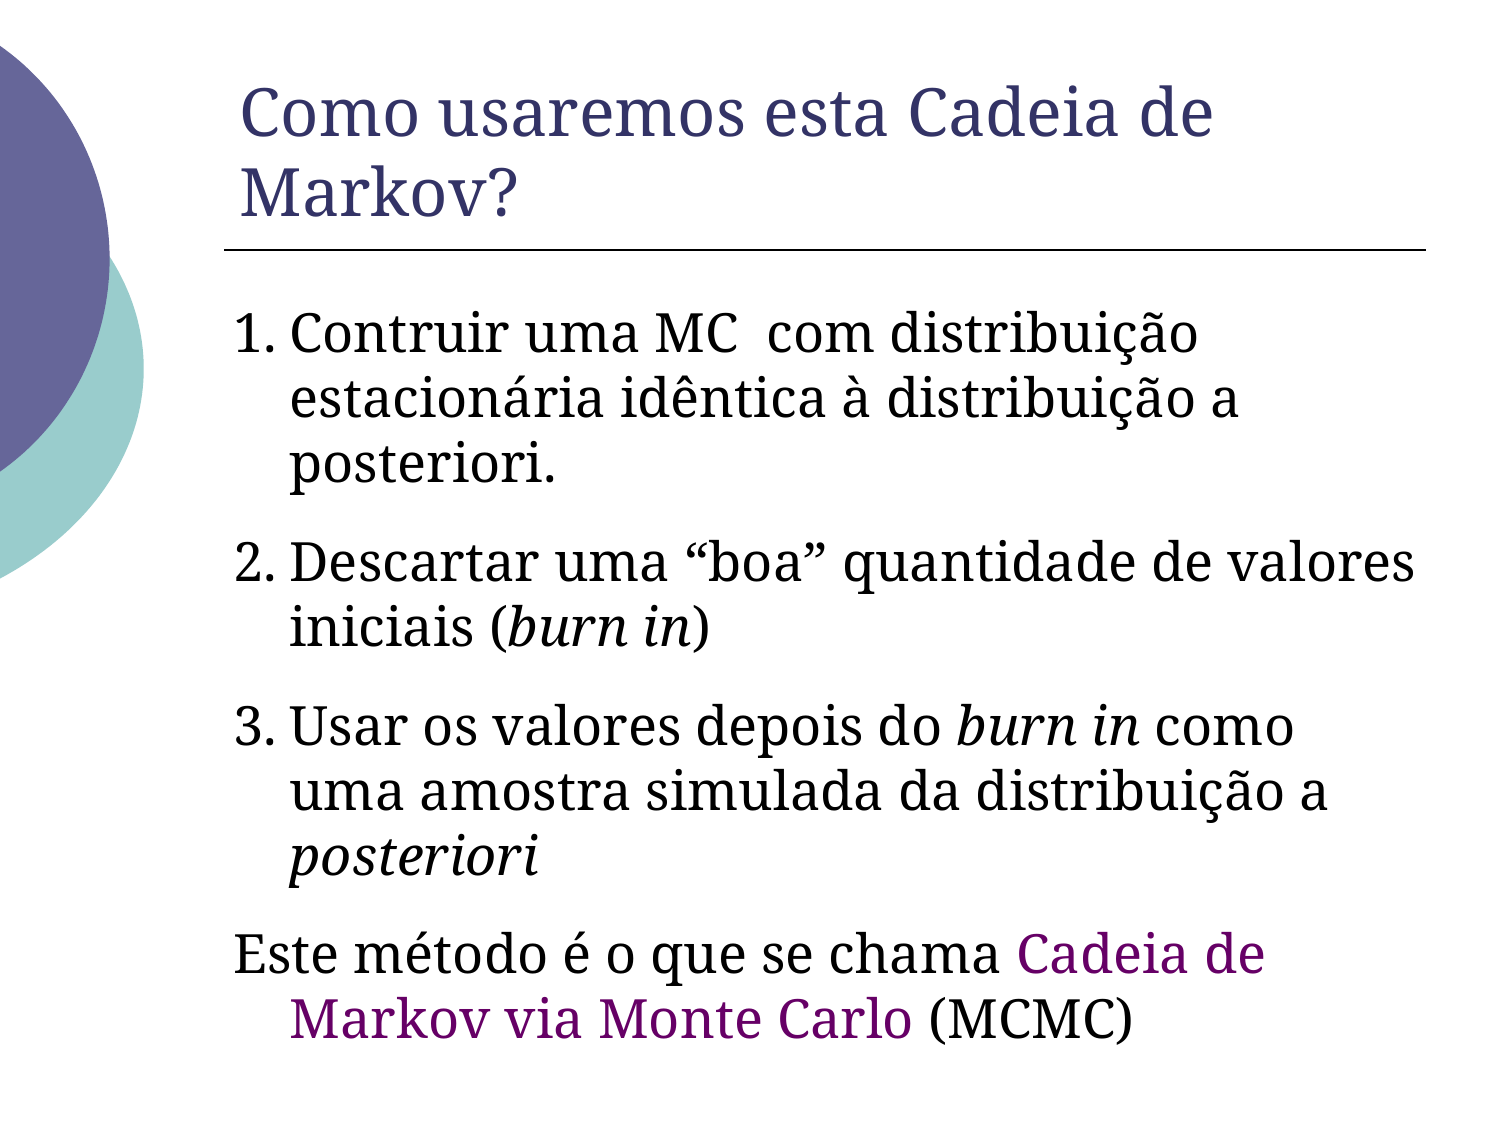

# Como usaremos esta Cadeia de Markov?
Contruir uma MC com distribuição estacionária idêntica à distribuição a posteriori.
Descartar uma “boa” quantidade de valores iniciais (burn in)
Usar os valores depois do burn in como uma amostra simulada da distribuição a posteriori
Este método é o que se chama Cadeia de Markov via Monte Carlo (MCMC)